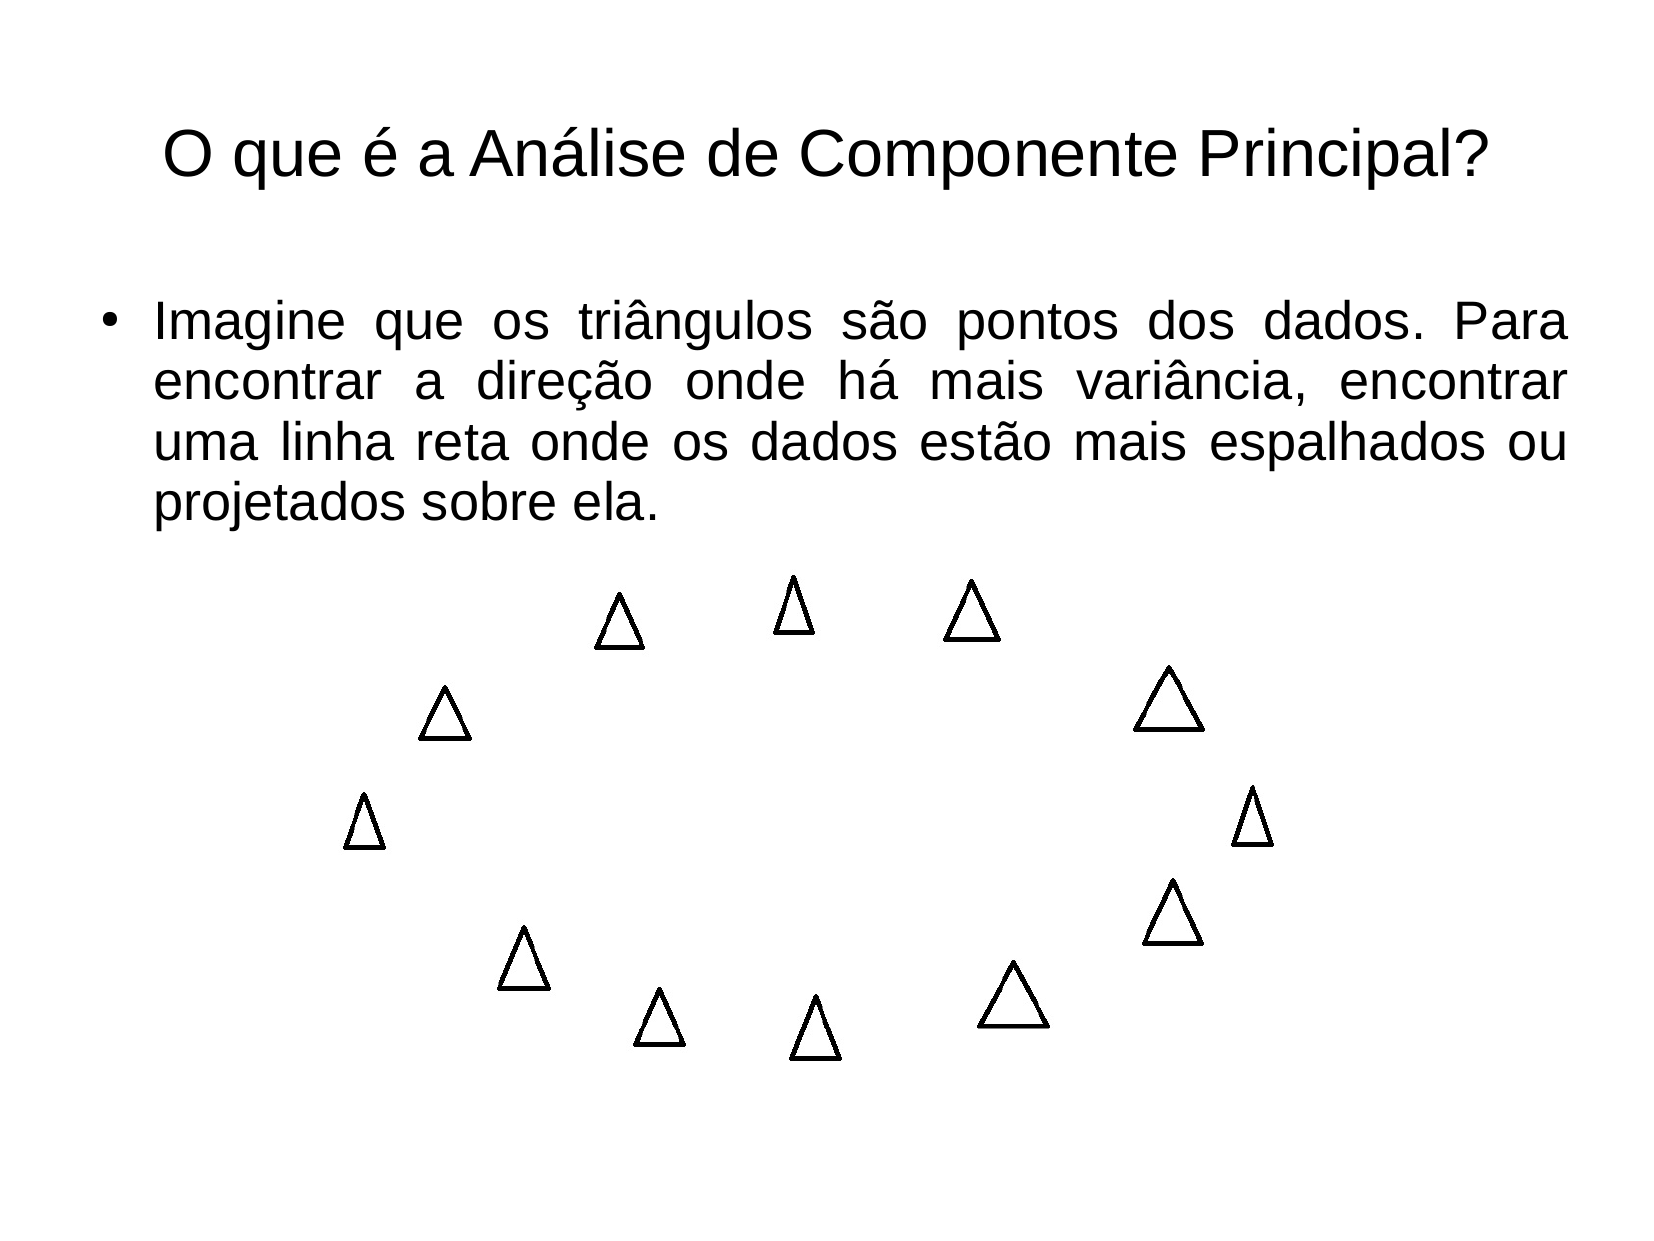

# O que é a Análise de Componente Principal?
Imagine que os triângulos são pontos dos dados. Para encontrar a direção onde há mais variância, encontrar uma linha reta onde os dados estão mais espalhados ou projetados sobre ela.